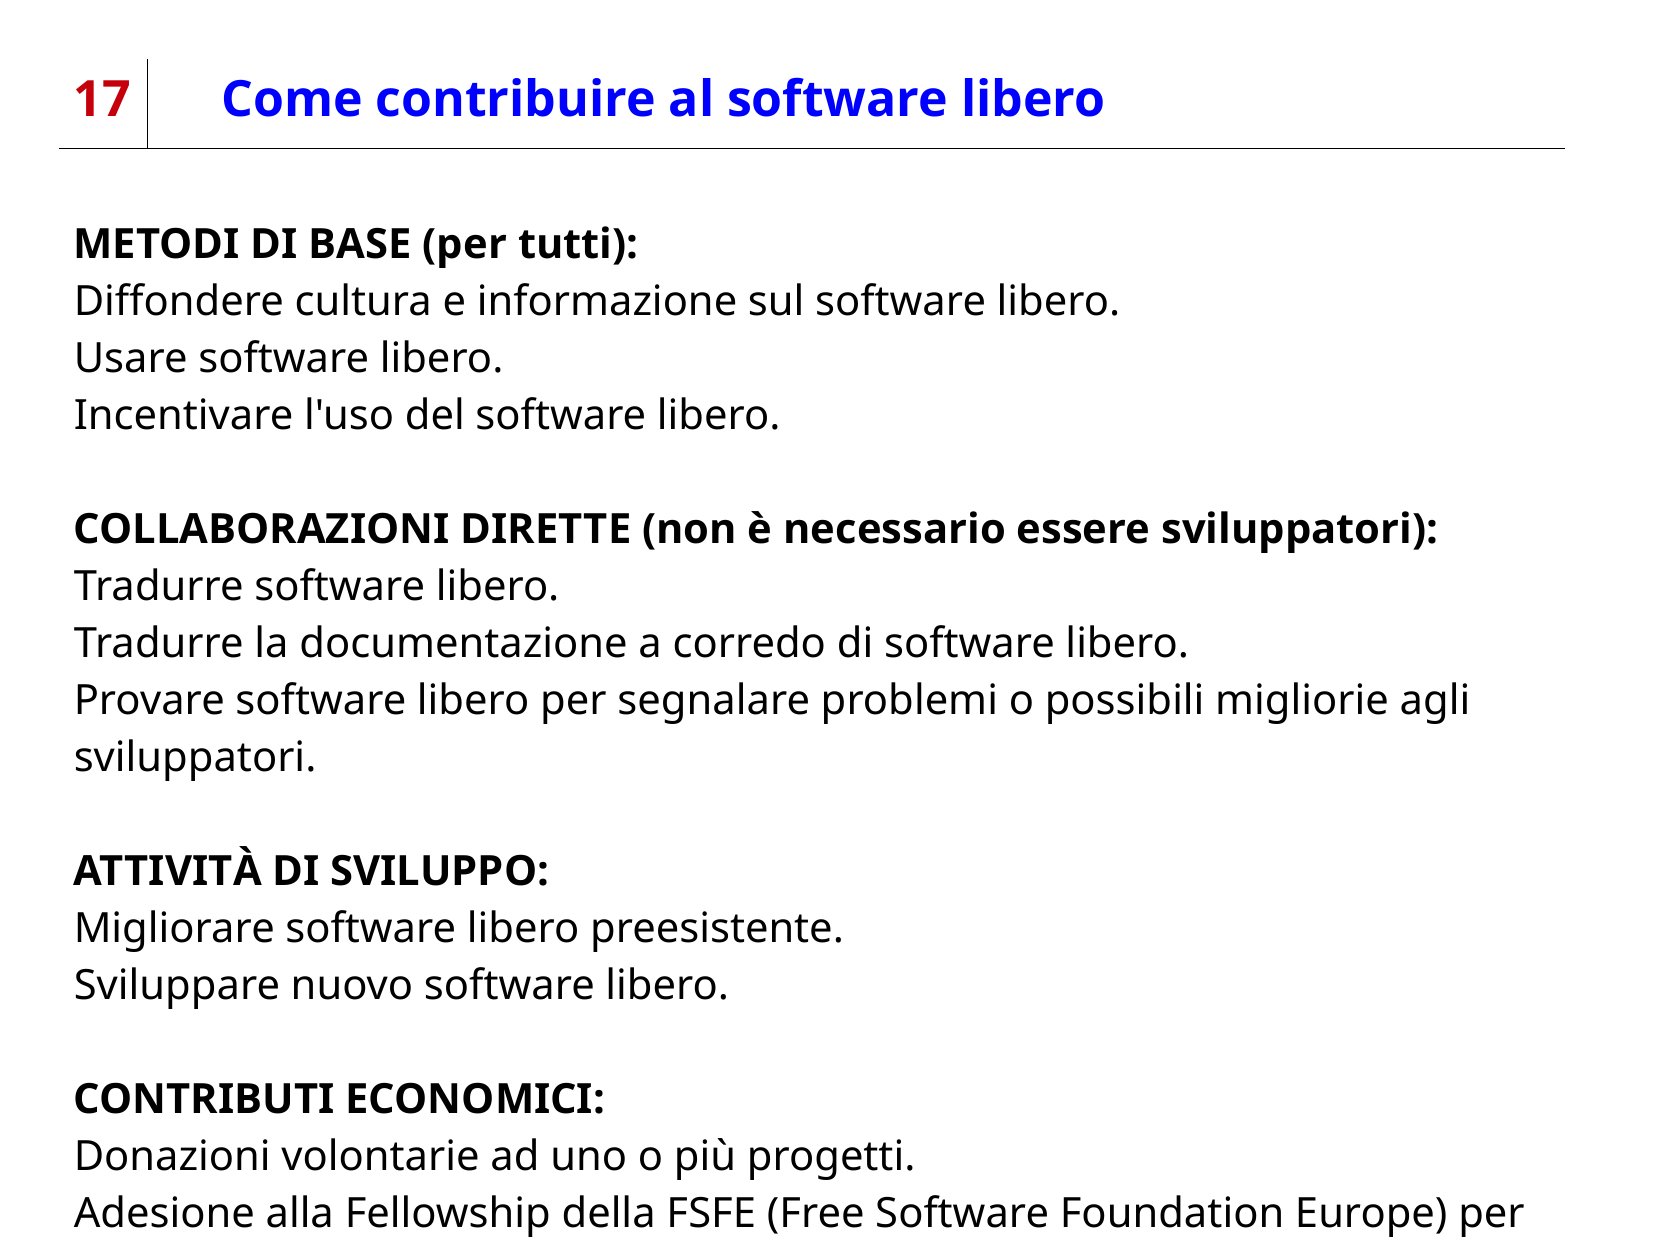

17		Come contribuire al software libero
METODI DI BASE (per tutti):
Diffondere cultura e informazione sul software libero.
Usare software libero.
Incentivare l'uso del software libero.
COLLABORAZIONI DIRETTE (non è necessario essere sviluppatori):
Tradurre software libero.
Tradurre la documentazione a corredo di software libero.
Provare software libero per segnalare problemi o possibili migliorie agli sviluppatori.
ATTIVITÀ DI SVILUPPO:
Migliorare software libero preesistente.
Sviluppare nuovo software libero.
CONTRIBUTI ECONOMICI:
Donazioni volontarie ad uno o più progetti.
Adesione alla Fellowship della FSFE (Free Software Foundation Europe) per supportarne le attività: www.fsfe.org